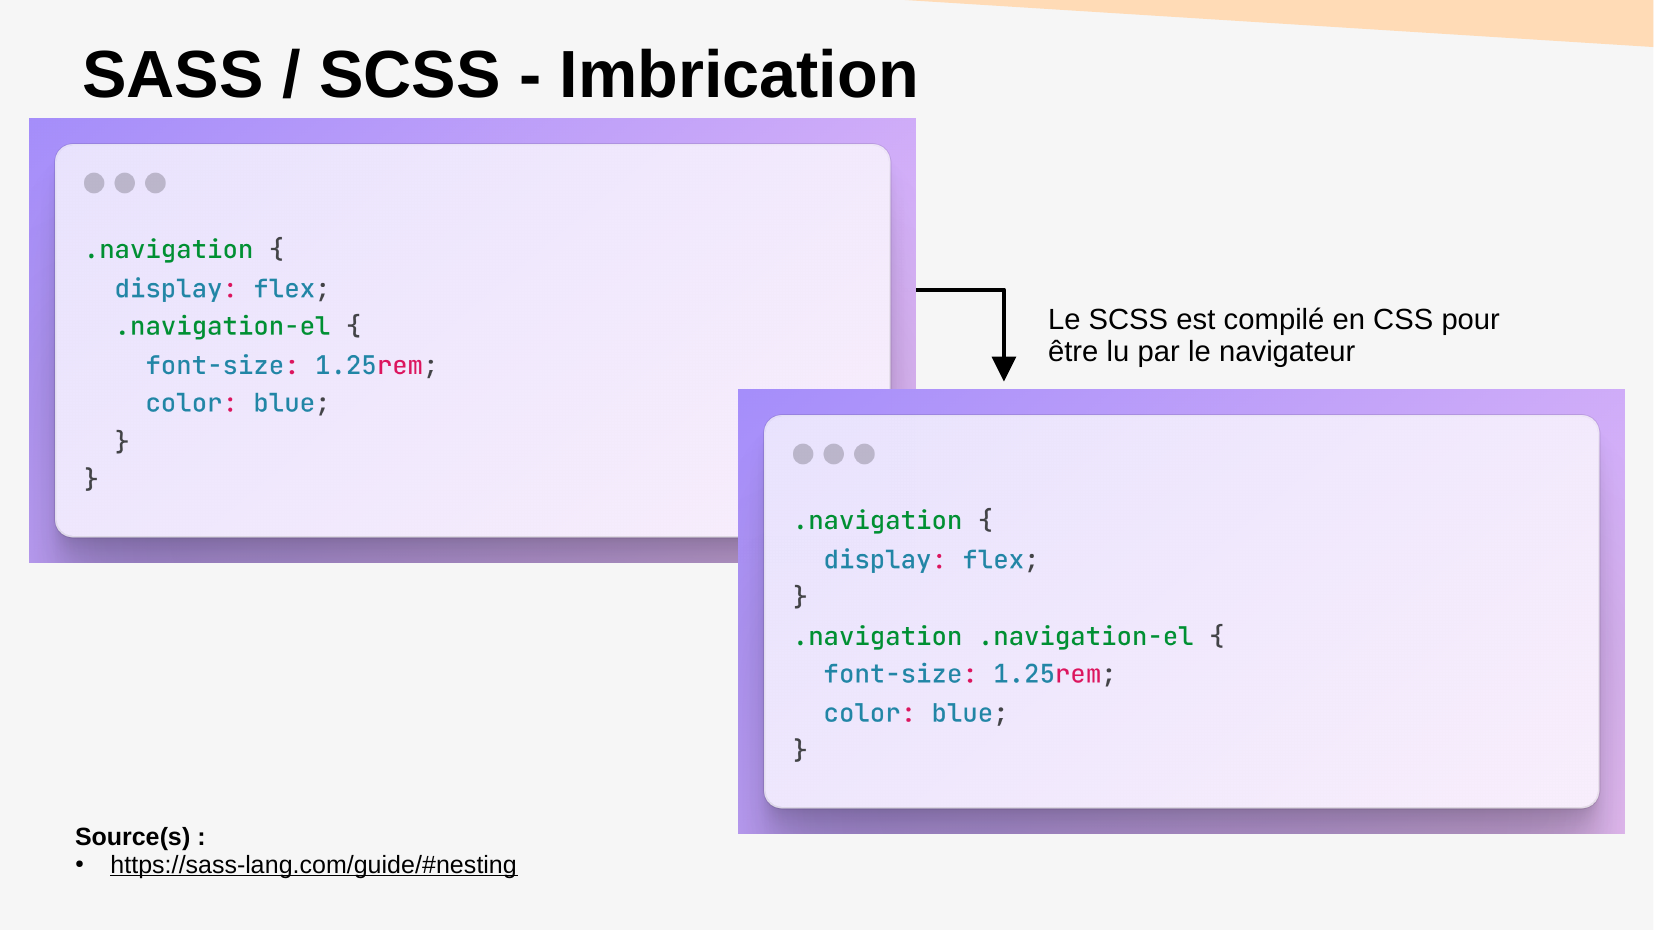

# SASS / SCSS - Imbrication
Le SCSS est compilé en CSS pour être lu par le navigateur
Source(s) :
https://sass-lang.com/guide/#nesting